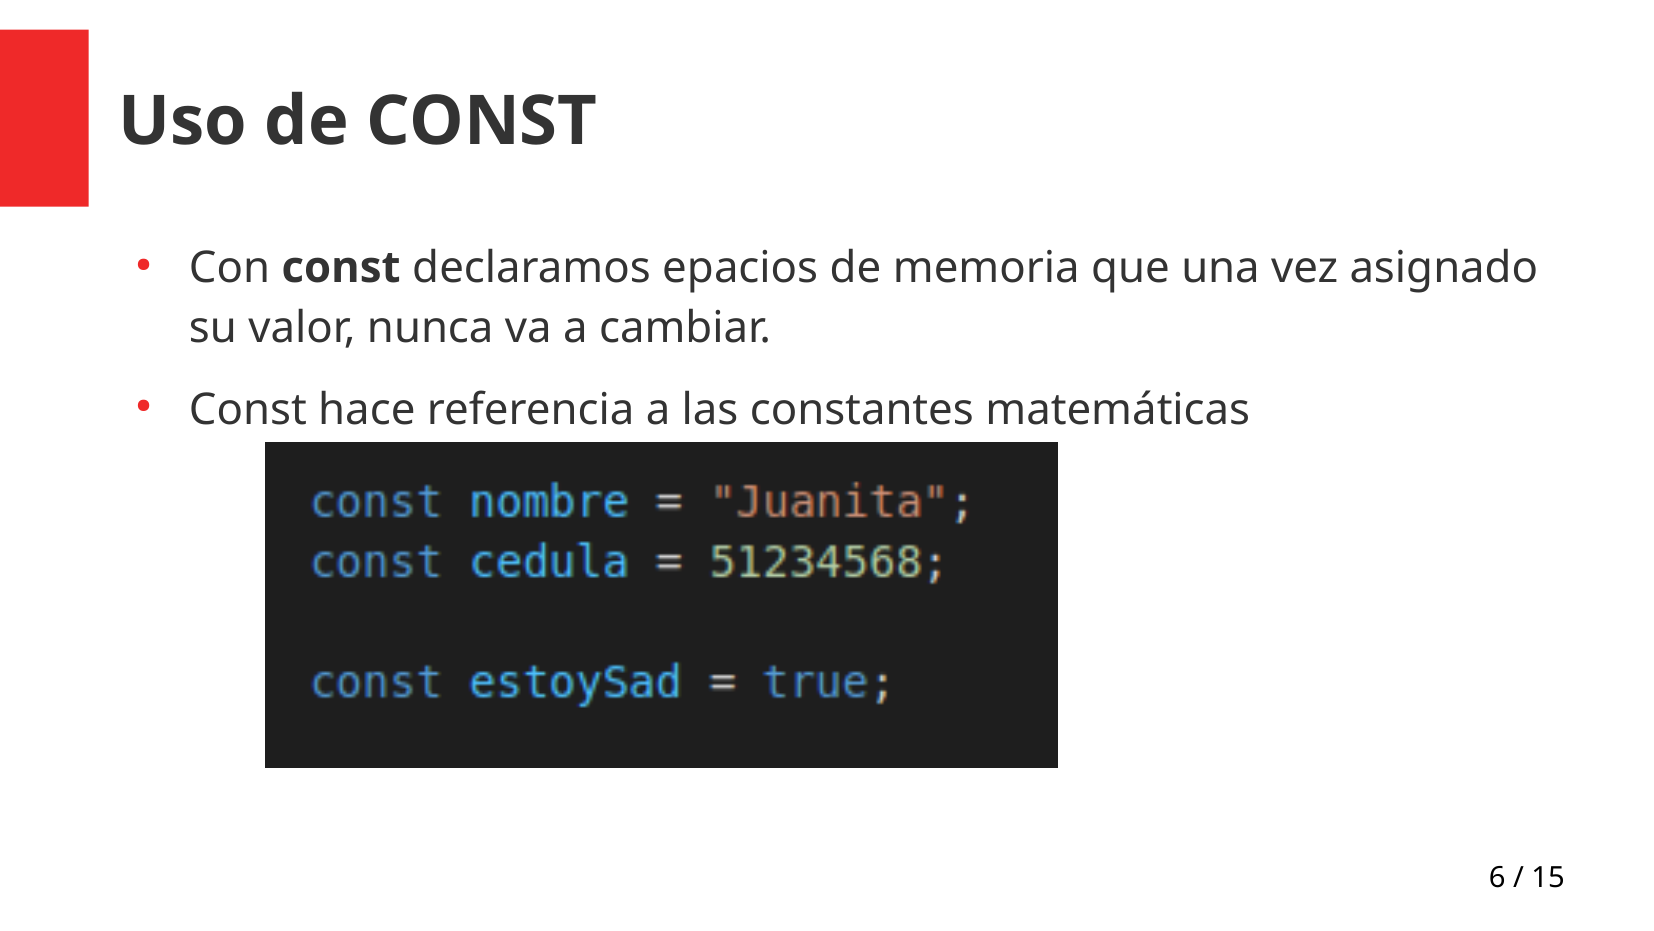

# Uso de CONST
Con const declaramos epacios de memoria que una vez asignado su valor, nunca va a cambiar.
Const hace referencia a las constantes matemáticas
6